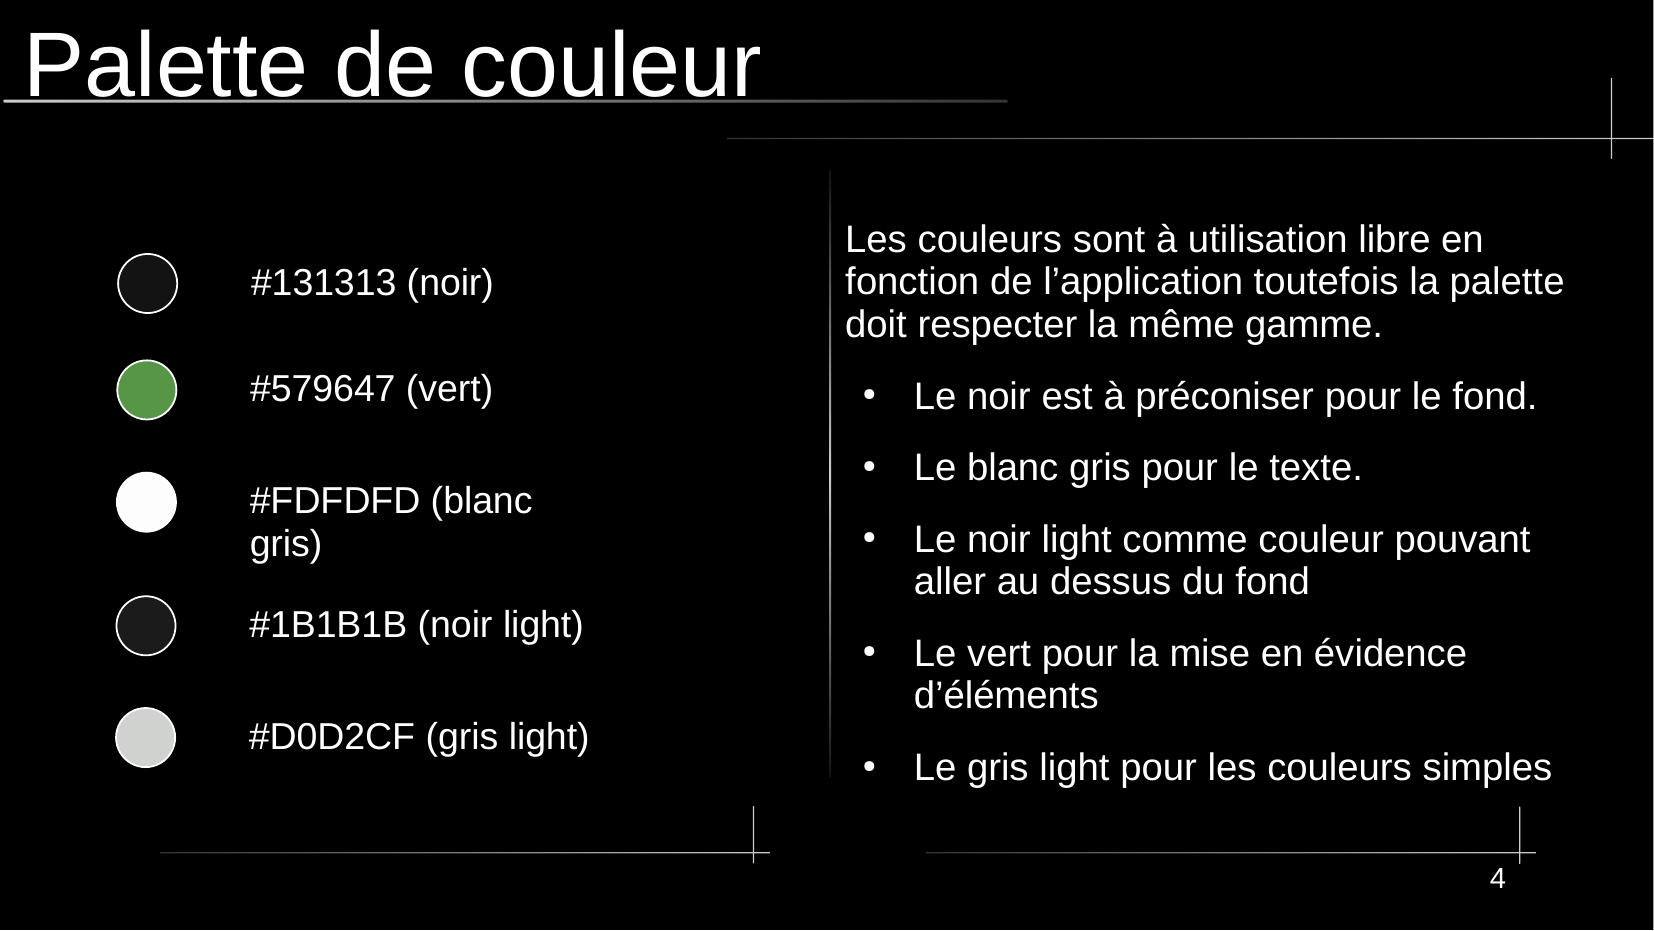

# Palette de couleur
Les couleurs sont à utilisation libre en fonction de l’application toutefois la palette doit respecter la même gamme.
Le noir est à préconiser pour le fond.
Le blanc gris pour le texte.
Le noir light comme couleur pouvant aller au dessus du fond
Le vert pour la mise en évidence d’éléments
Le gris light pour les couleurs simples
#131313 (noir)
#579647 (vert)
#FDFDFD (blanc gris)
#1B1B1B (noir light)
#D0D2CF (gris light)
4